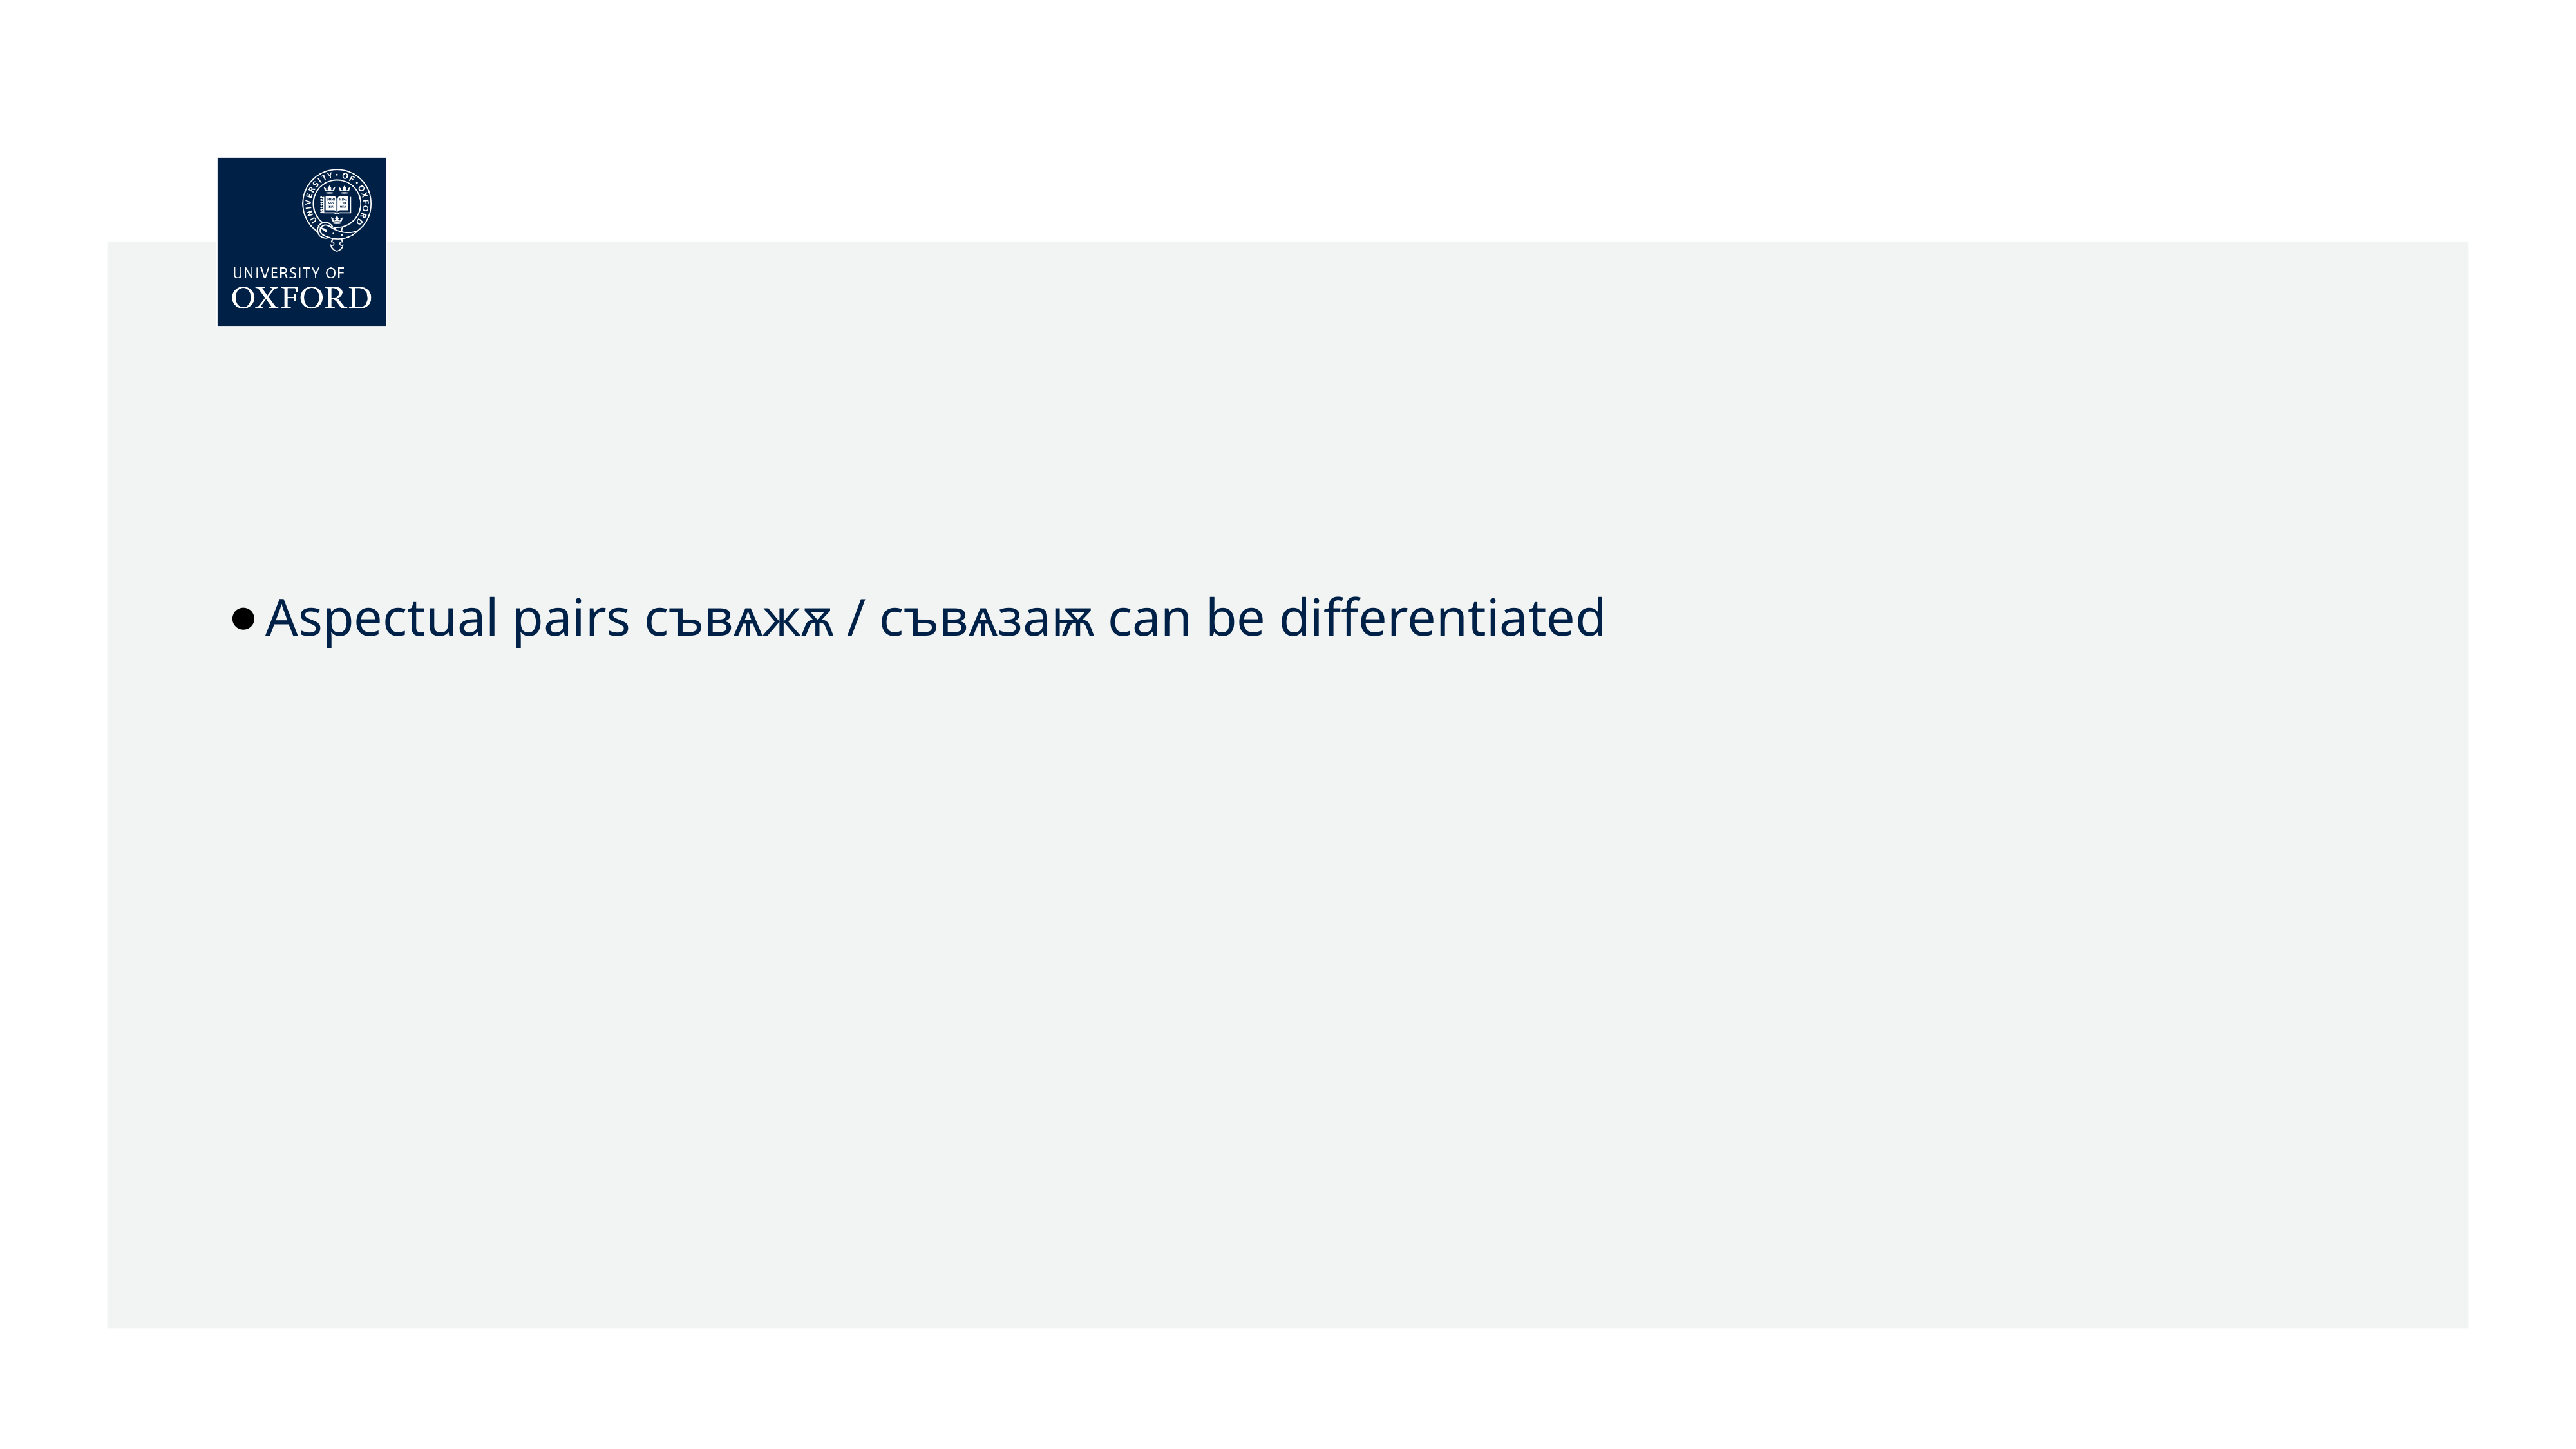

# Aspectual pairs съвѧжѫ / съвѧзаѭ can be differentiated